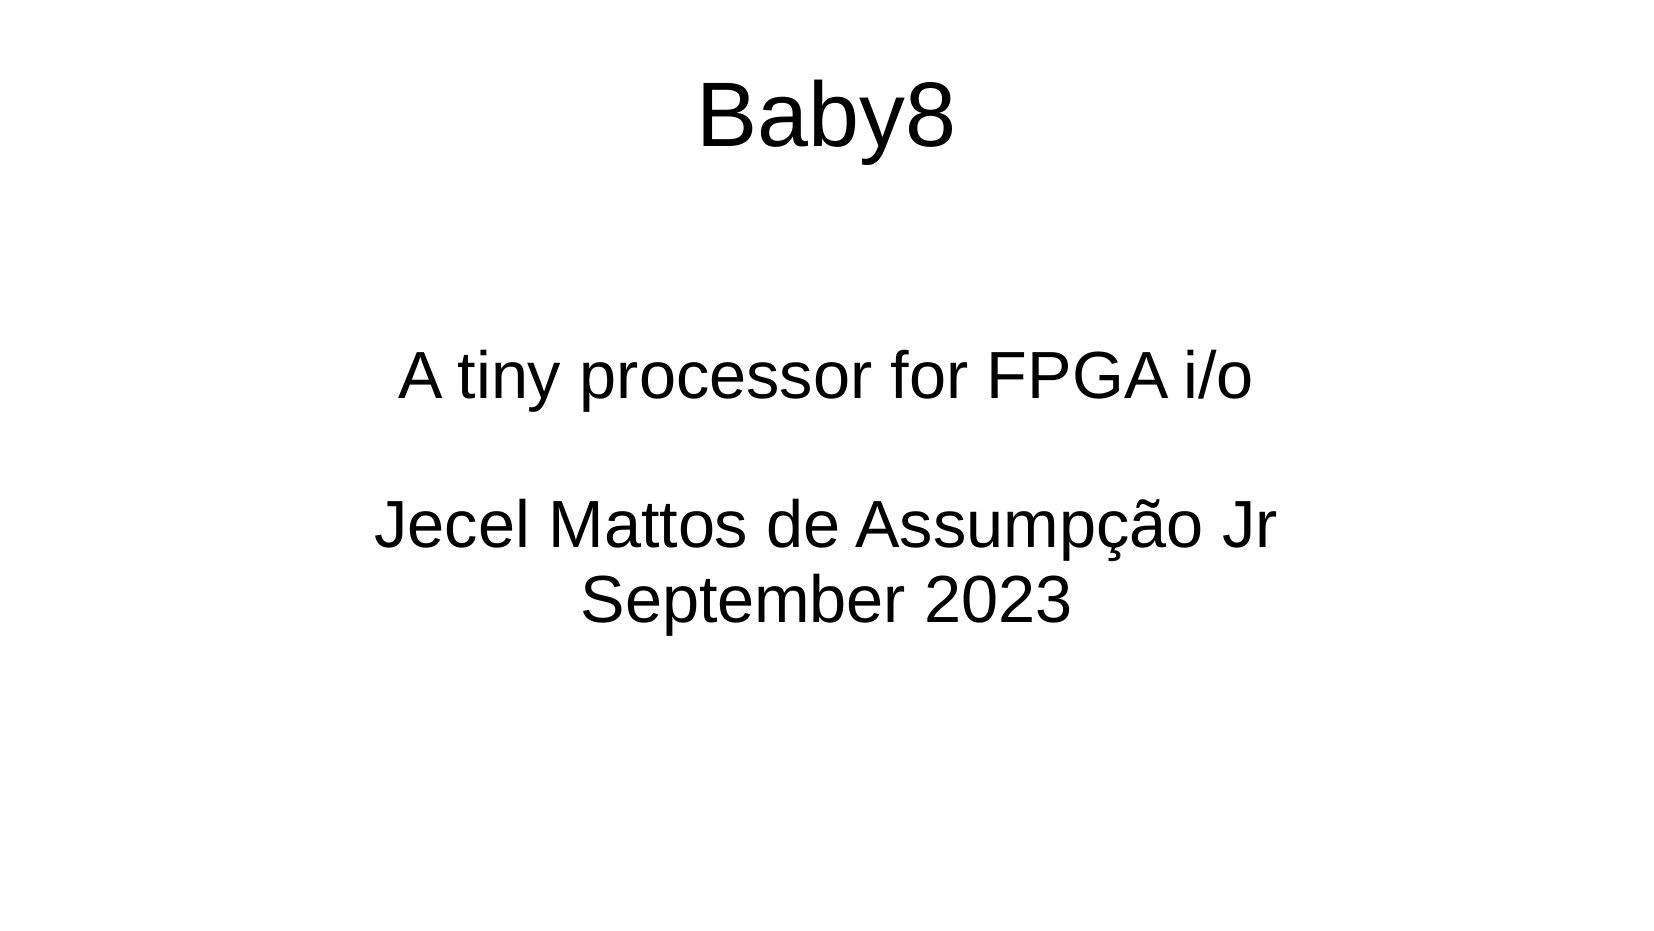

# Baby8
A tiny processor for FPGA i/o
Jecel Mattos de Assumpção Jr
September 2023